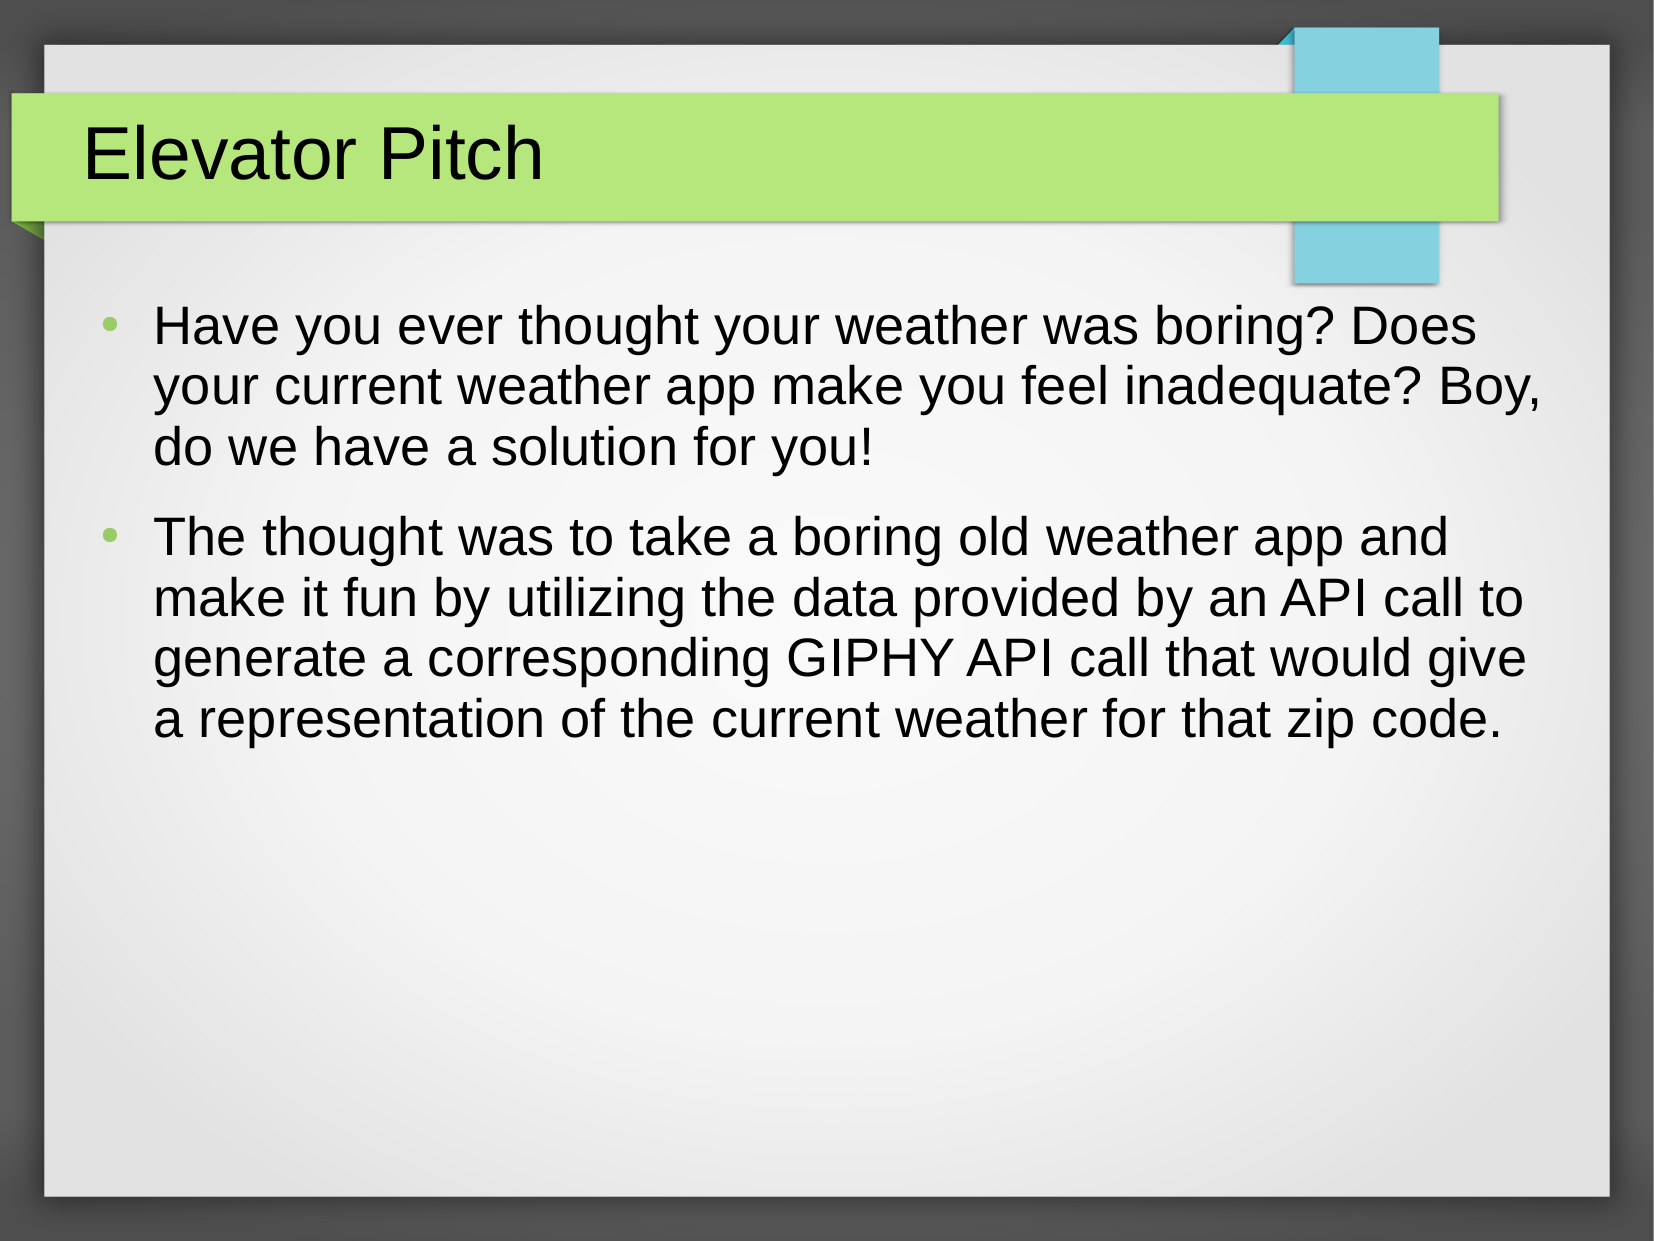

# Elevator Pitch
Have you ever thought your weather was boring? Does your current weather app make you feel inadequate? Boy, do we have a solution for you!
The thought was to take a boring old weather app and make it fun by utilizing the data provided by an API call to generate a corresponding GIPHY API call that would give a representation of the current weather for that zip code.